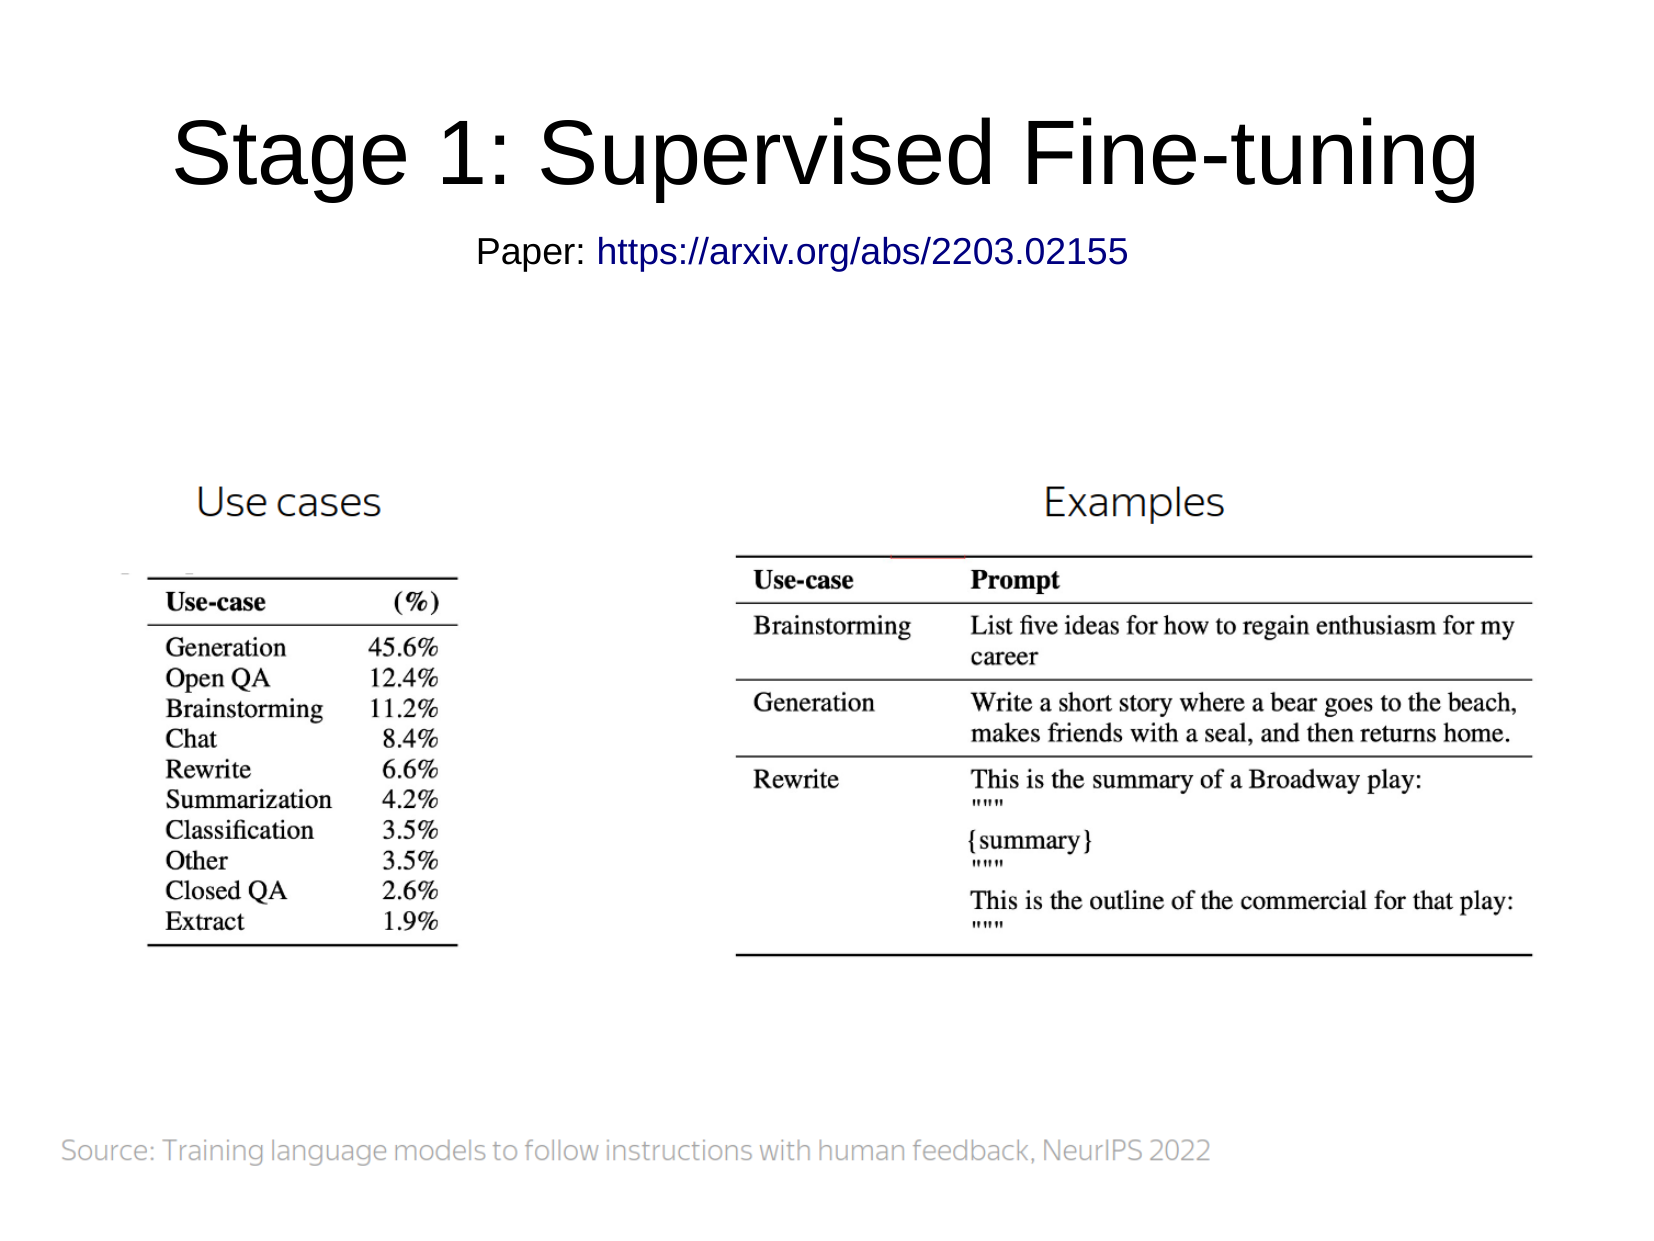

# Stage 1: Supervised Fine-tuning
Paper: https://arxiv.org/abs/2203.02155